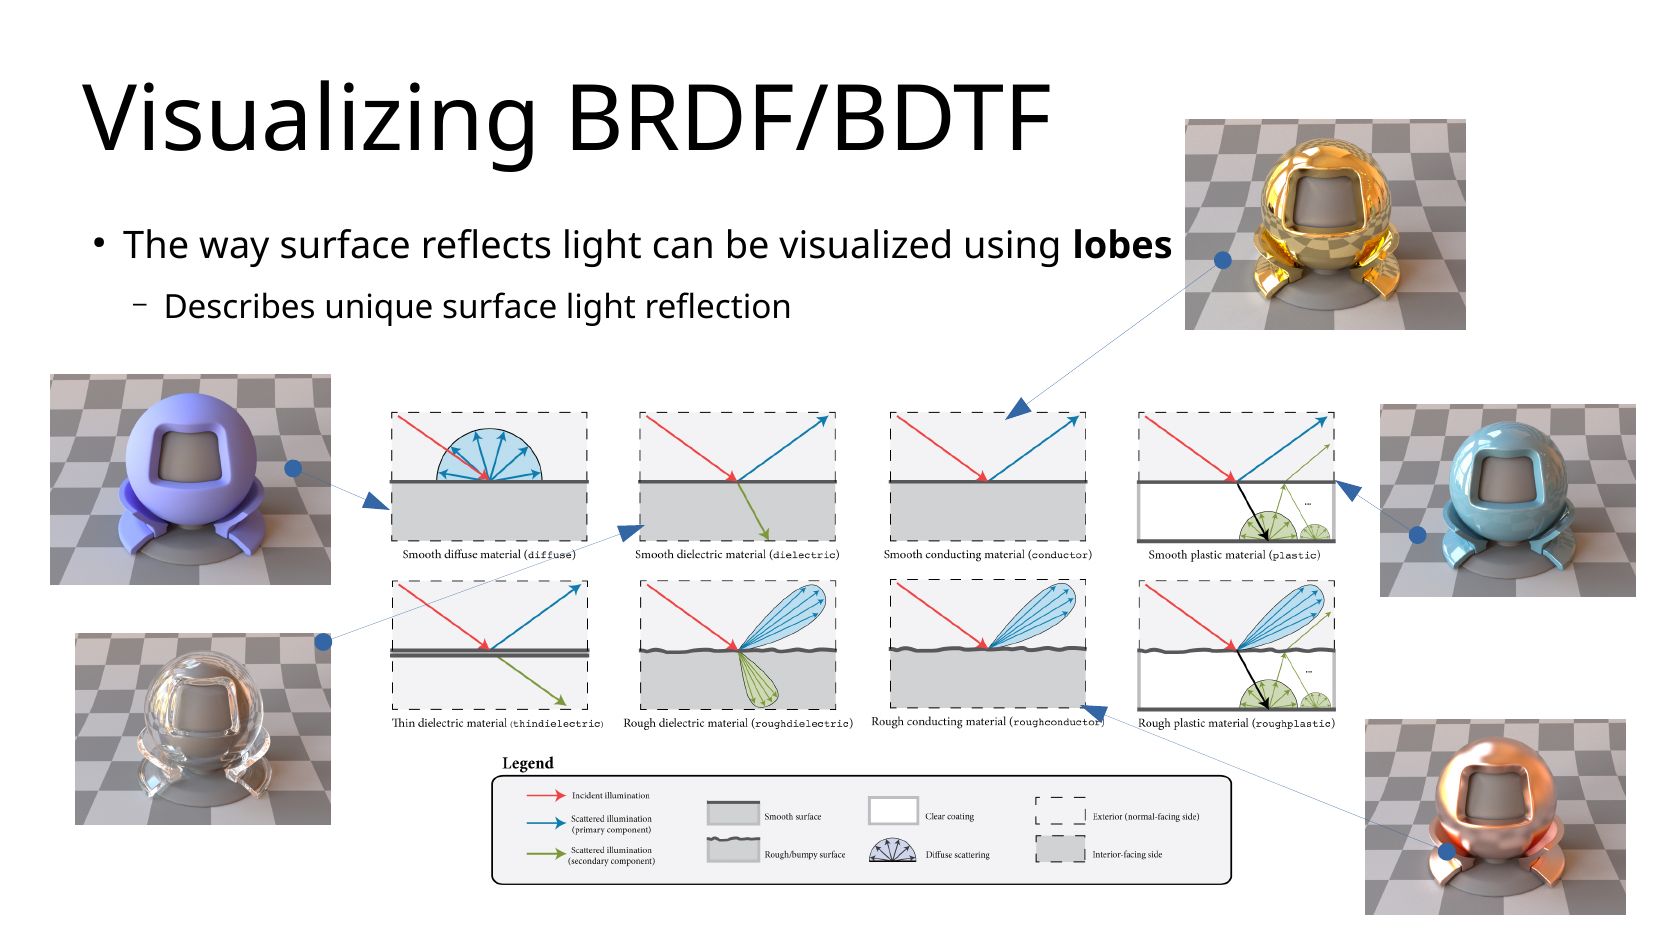

# Visualizing BRDF/BDTF
The way surface reflects light can be visualized using lobes
Describes unique surface light reflection